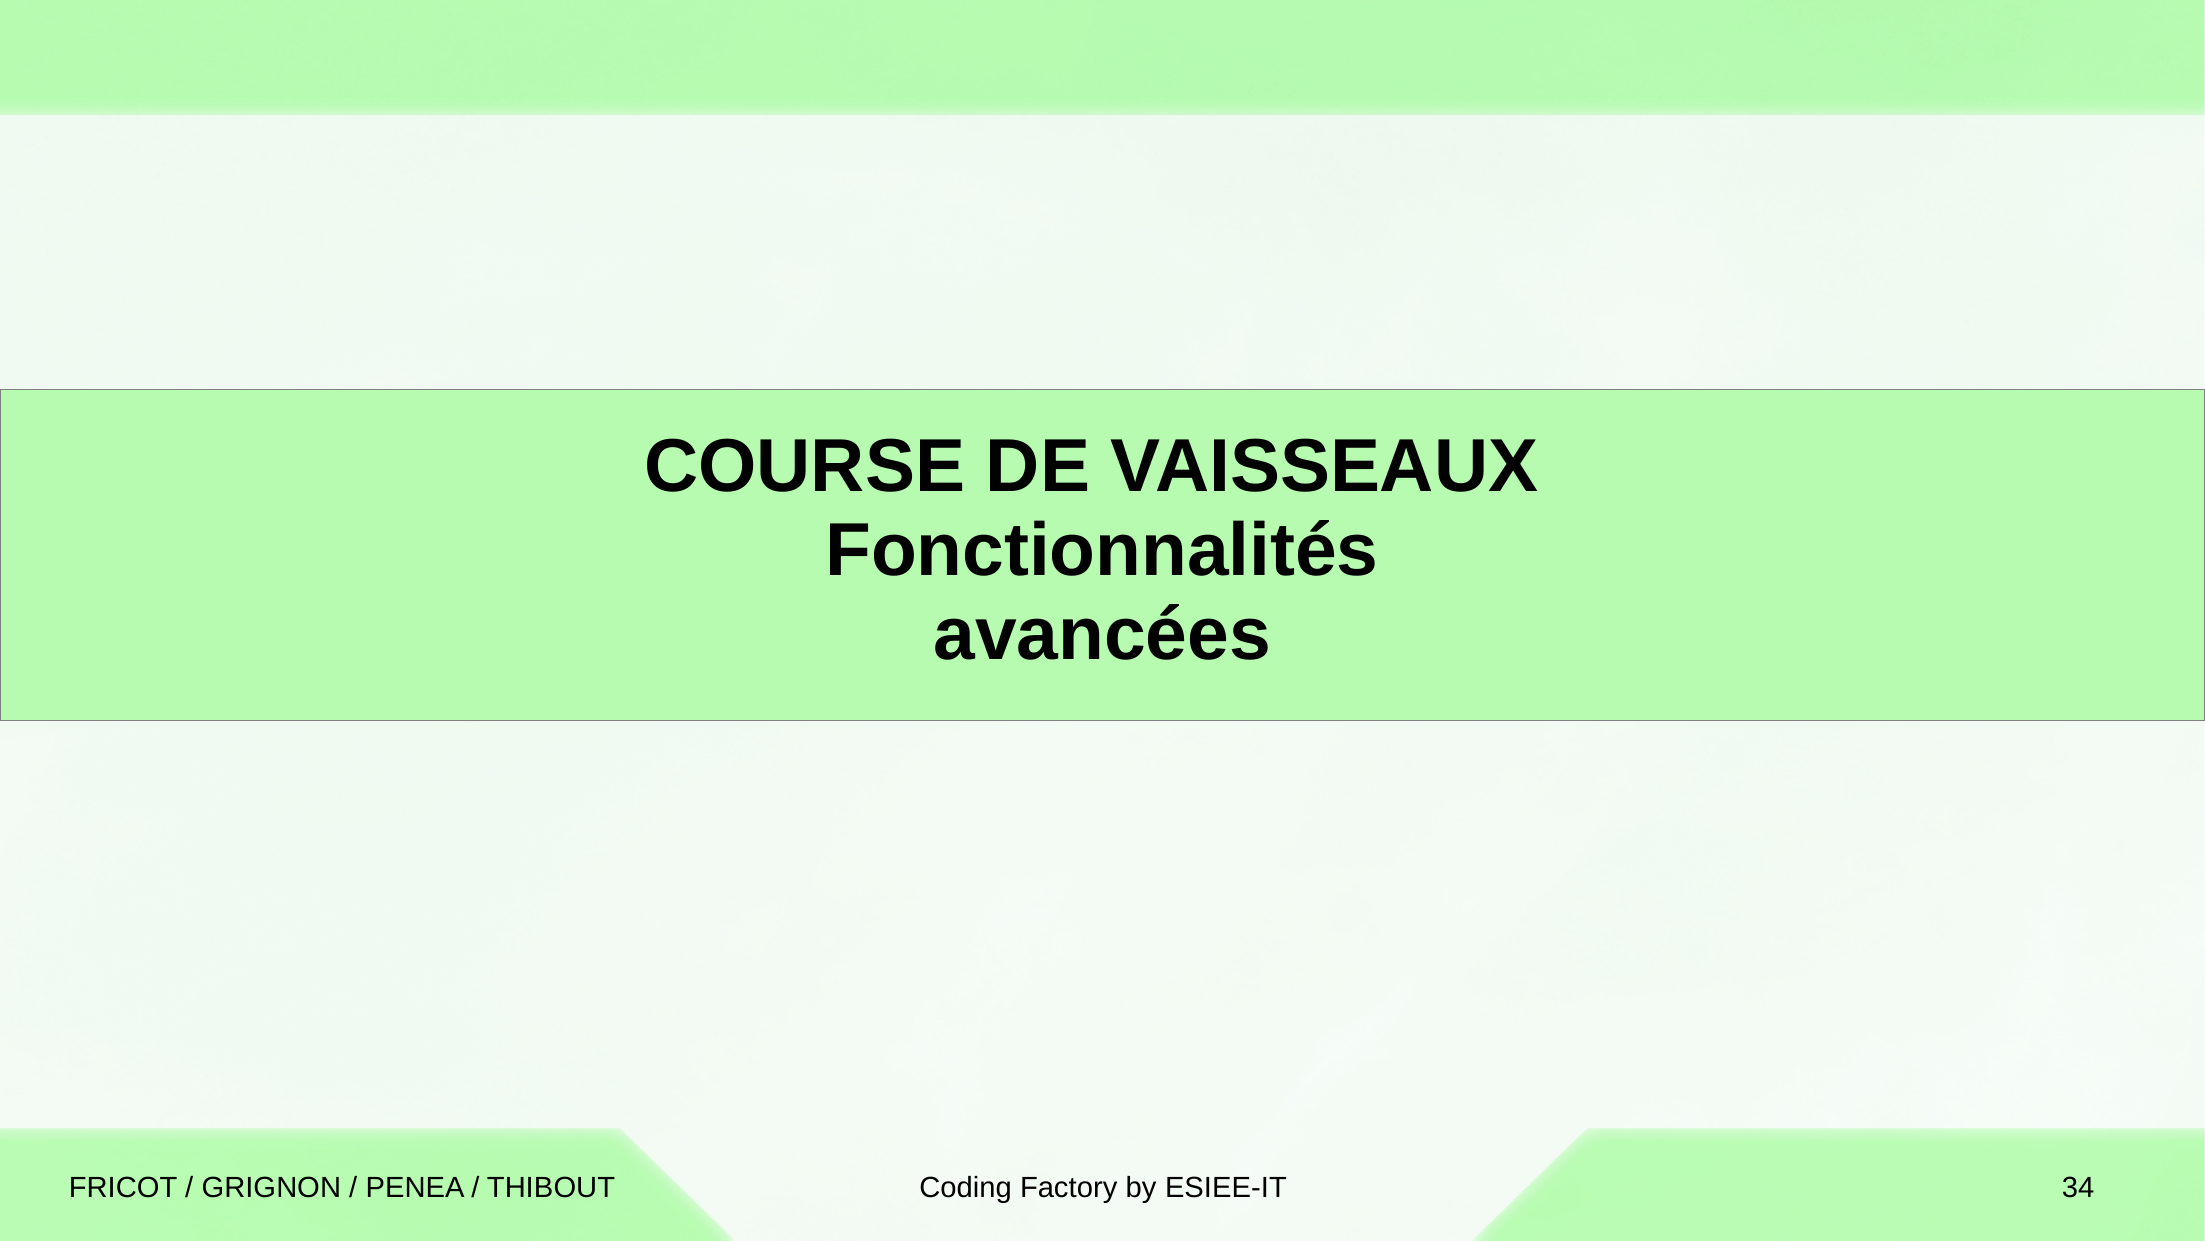

# COURSE DE VAISSEAUX
Fonctionnalités
avancées
FRICOT / GRIGNON / PENEA / THIBOUT
Coding Factory by ESIEE-IT
34